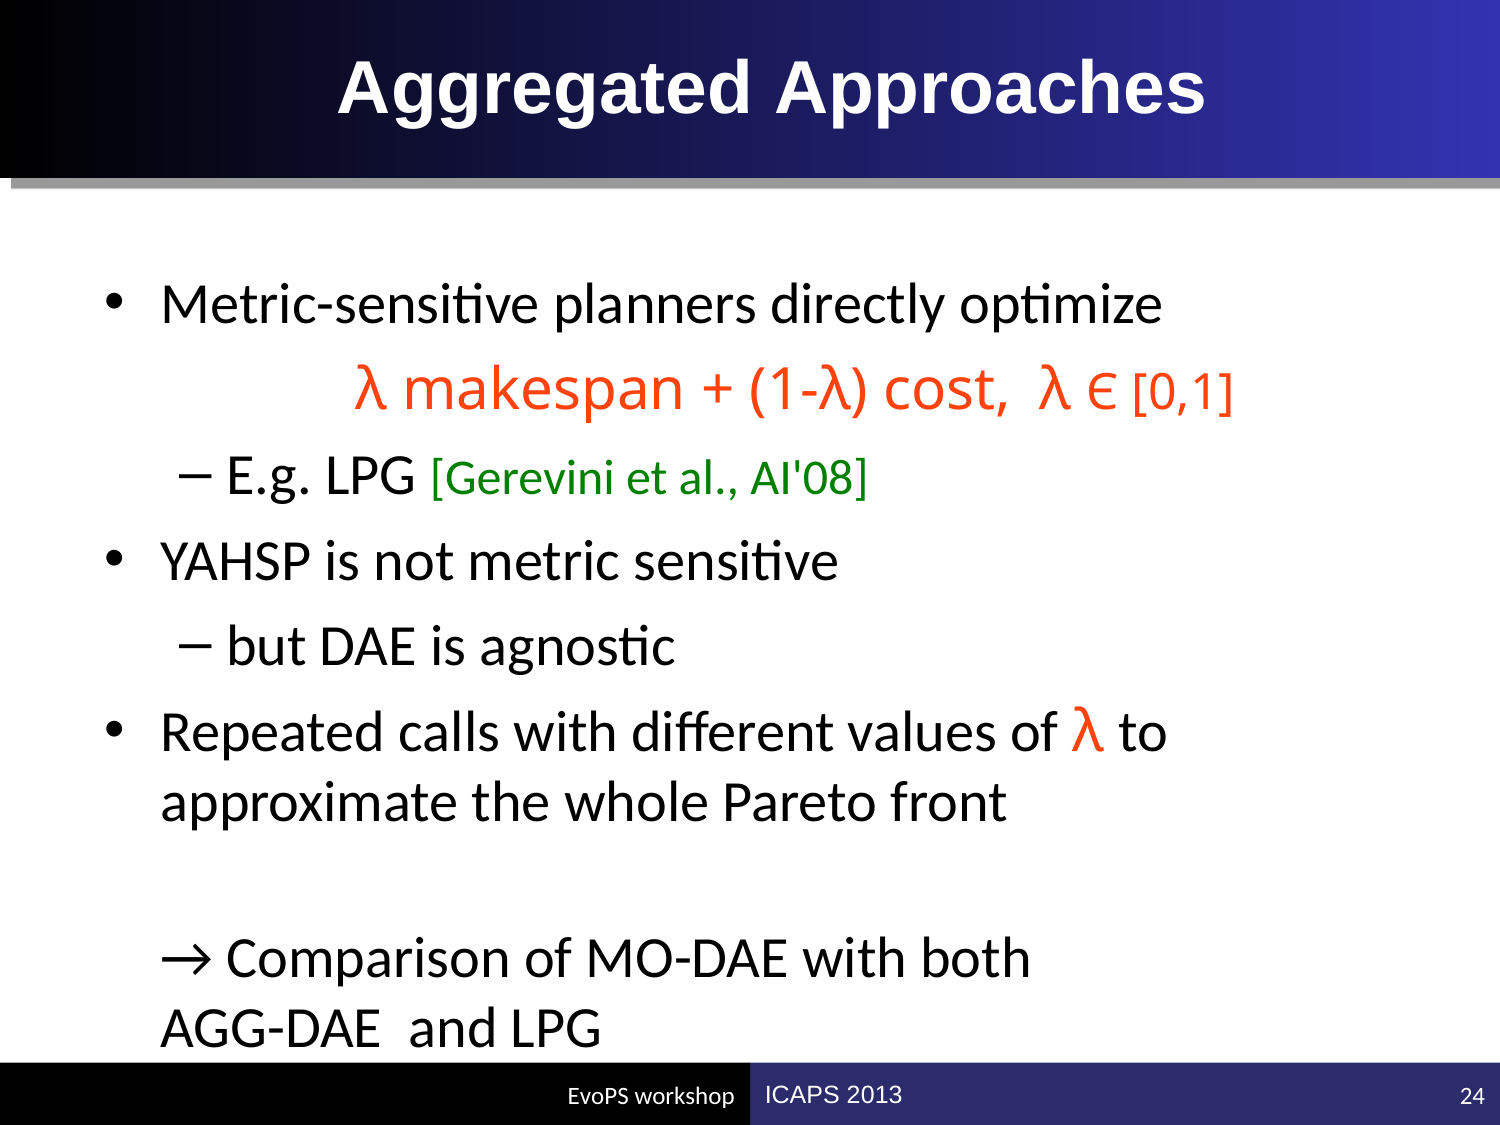

Aggregated Approaches
# Metric-sensitive planners directly optimize
λ makespan + (1-λ) cost, λ Є [0,1]
E.g. LPG [Gerevini et al., AI'08]
YAHSP is not metric sensitive
but DAE is agnostic
Repeated calls with different values of λ to approximate the whole Pareto front
→ Comparison of MO-DAE with both
AGG-DAE and LPG
24